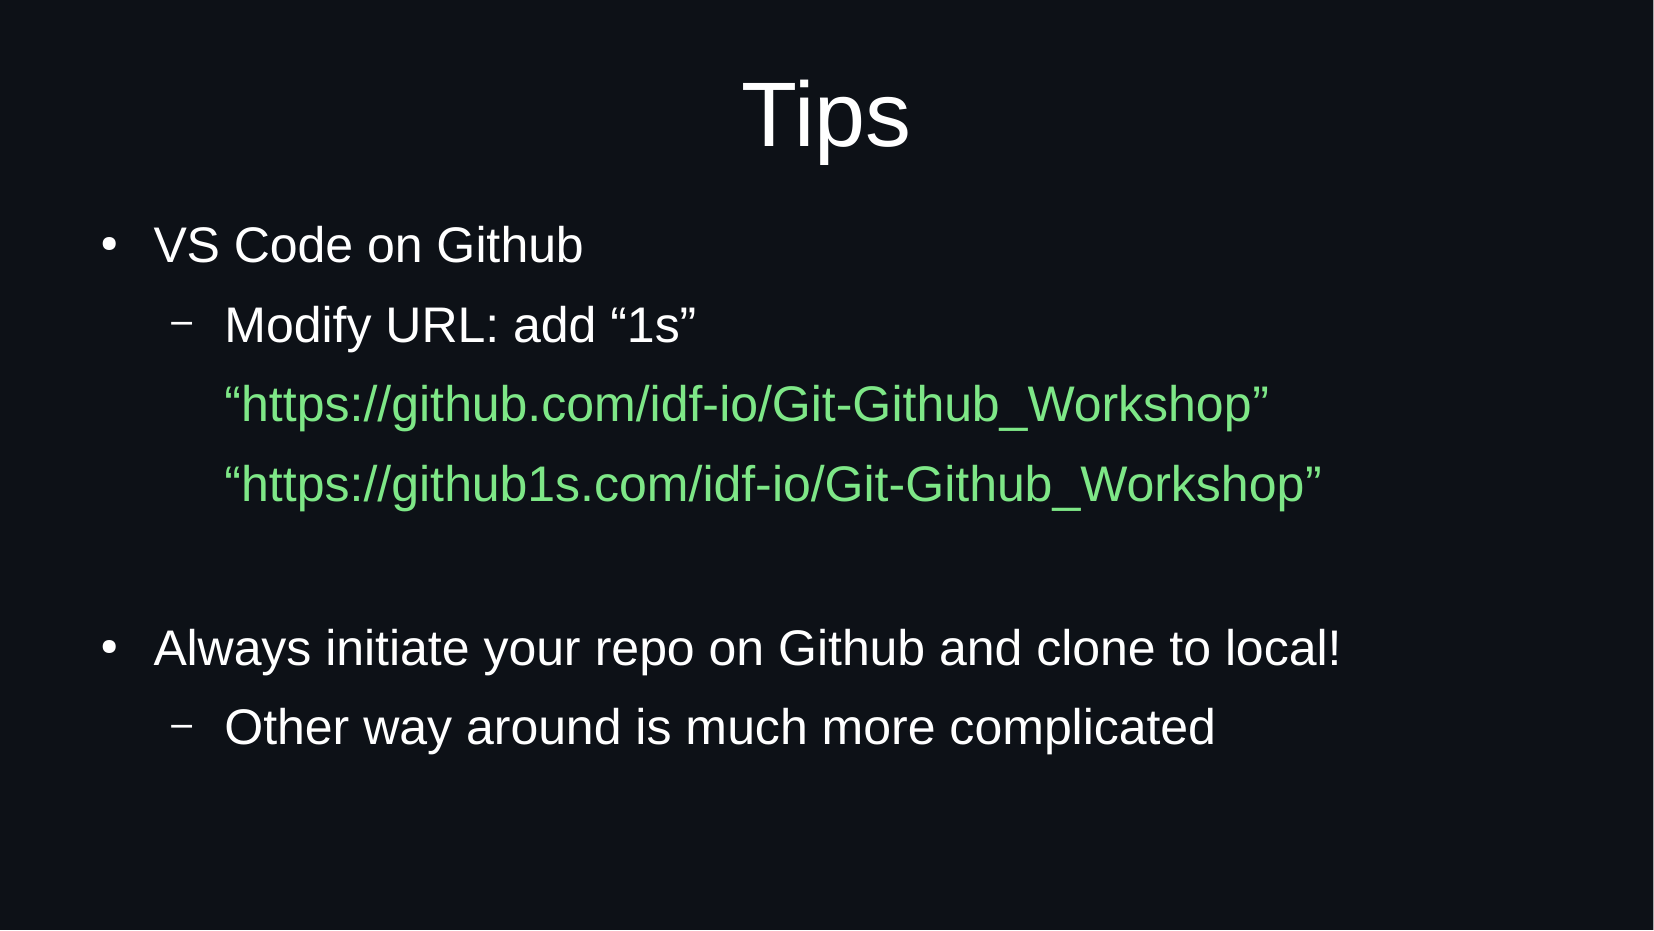

# Tips
VS Code on Github
Modify URL: add “1s”
“https://github.com/idf-io/Git-Github_Workshop”
“https://github1s.com/idf-io/Git-Github_Workshop”
Always initiate your repo on Github and clone to local!
Other way around is much more complicated